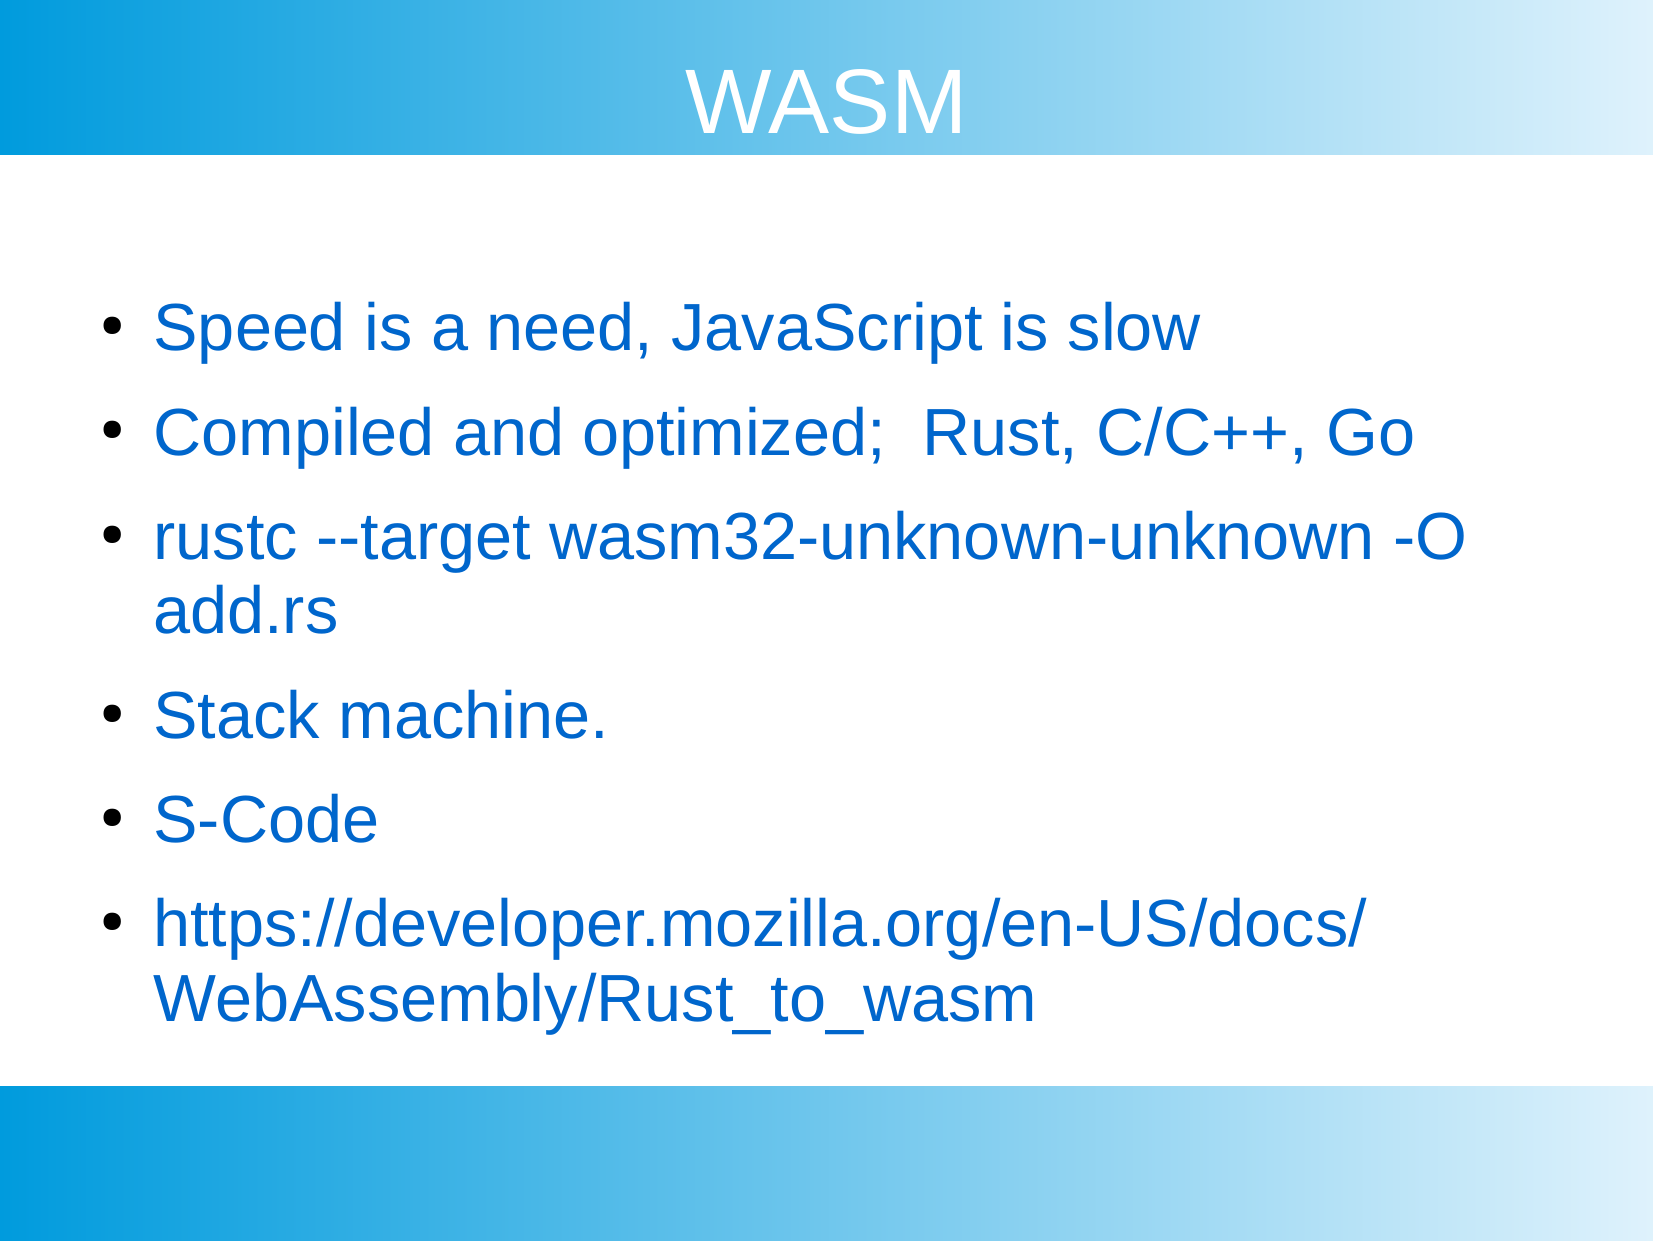

# WASM
Speed is a need, JavaScript is slow
Compiled and optimized; Rust, C/C++, Go
rustc --target wasm32-unknown-unknown -O add.rs
Stack machine.
S-Code
https://developer.mozilla.org/en-US/docs/WebAssembly/Rust_to_wasm